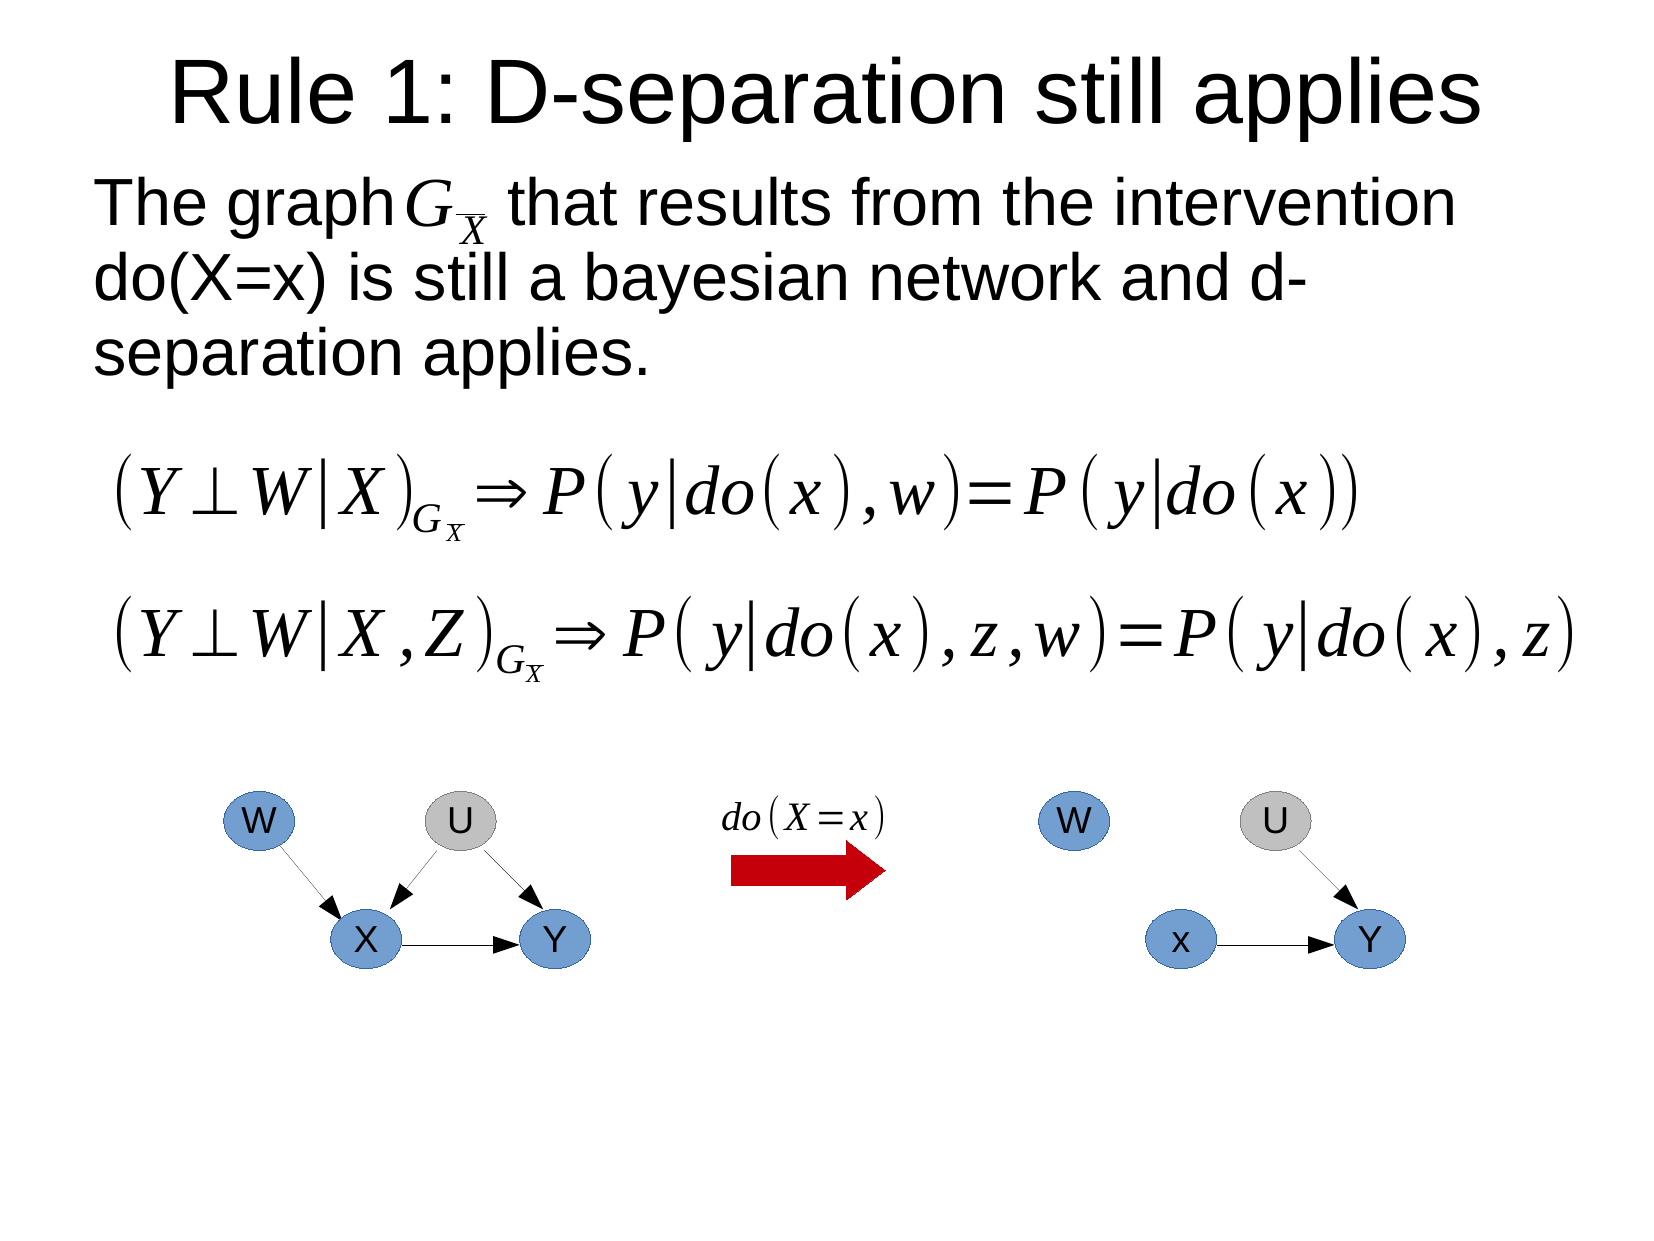

# Rule 1: D-separation still applies
The graph that results from the intervention do(X=x) is still a bayesian network and d-separation applies.
W
U
W
U
X
Y
x
Y